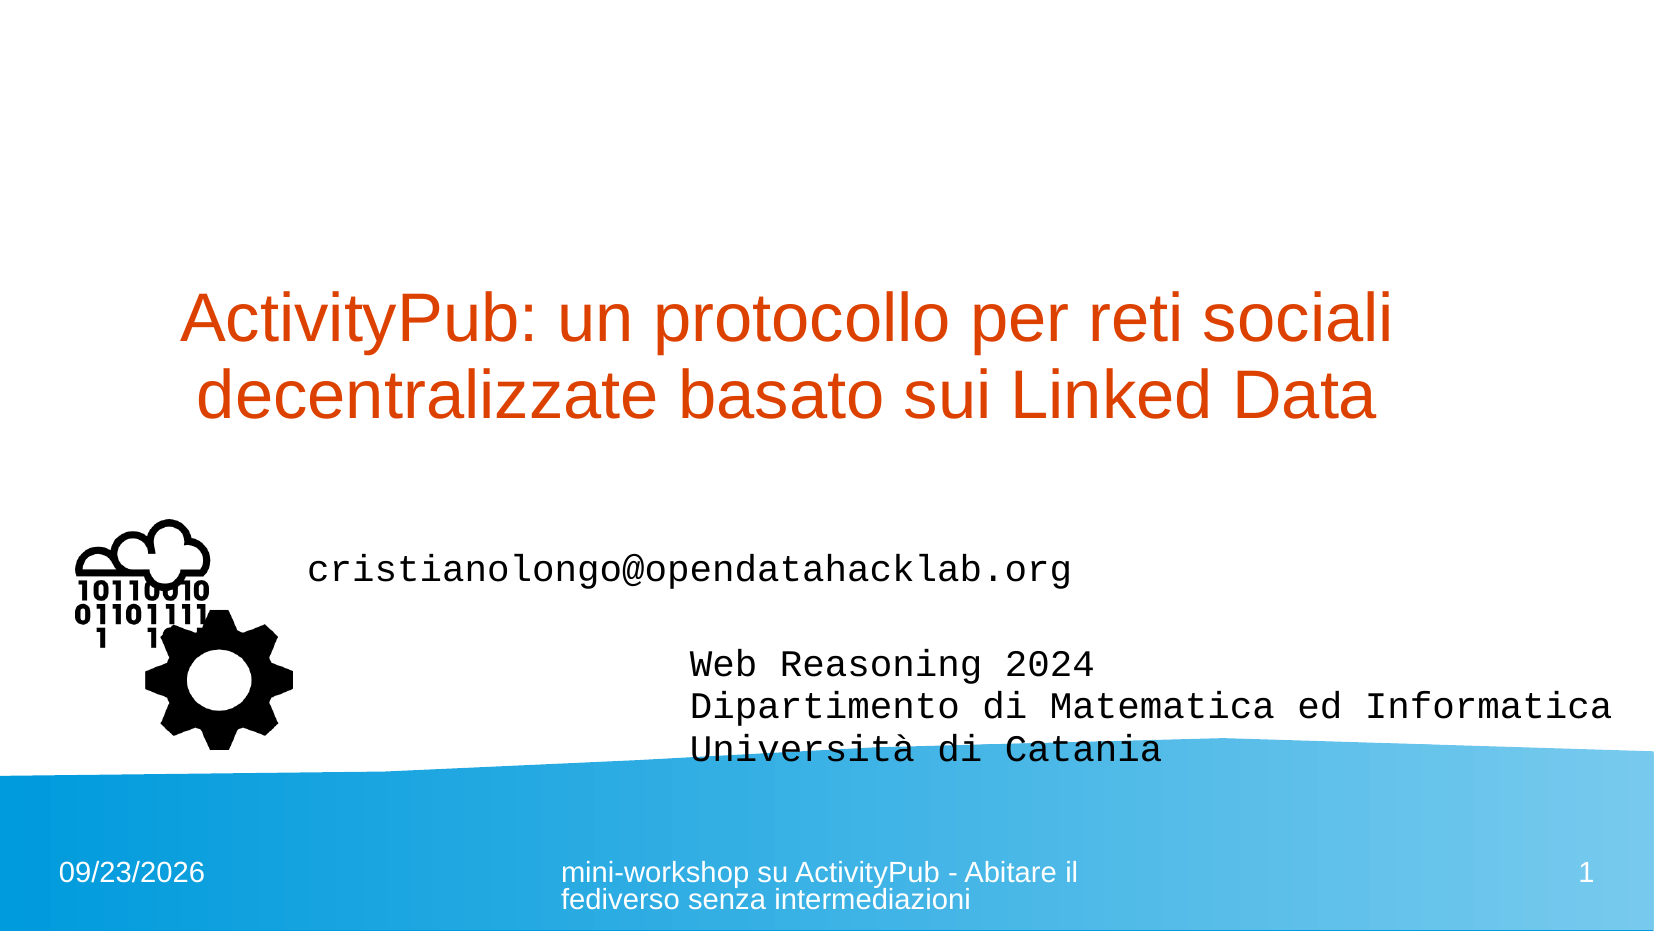

# ActivityPub: un protocollo per reti sociali decentralizzate basato sui Linked Data
cristianolongo@opendatahacklab.org
Web Reasoning 2024
Dipartimento di Matematica ed Informatica
Università di Catania